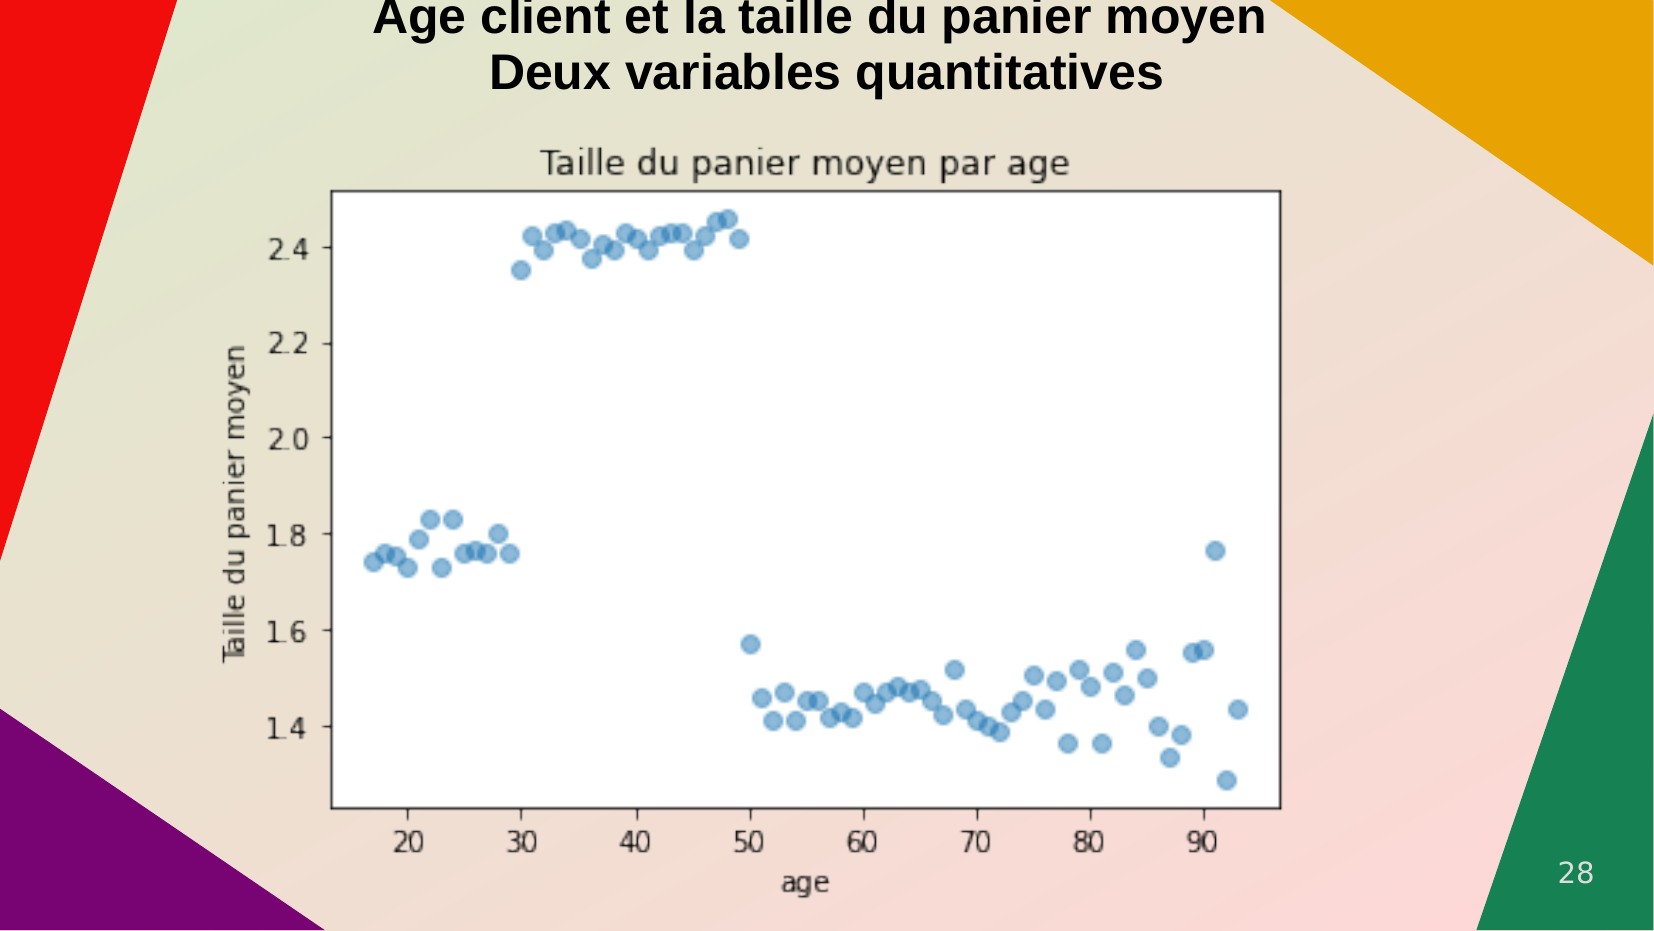

# Âge client et la taille du panier moyen Deux variables quantitatives
28